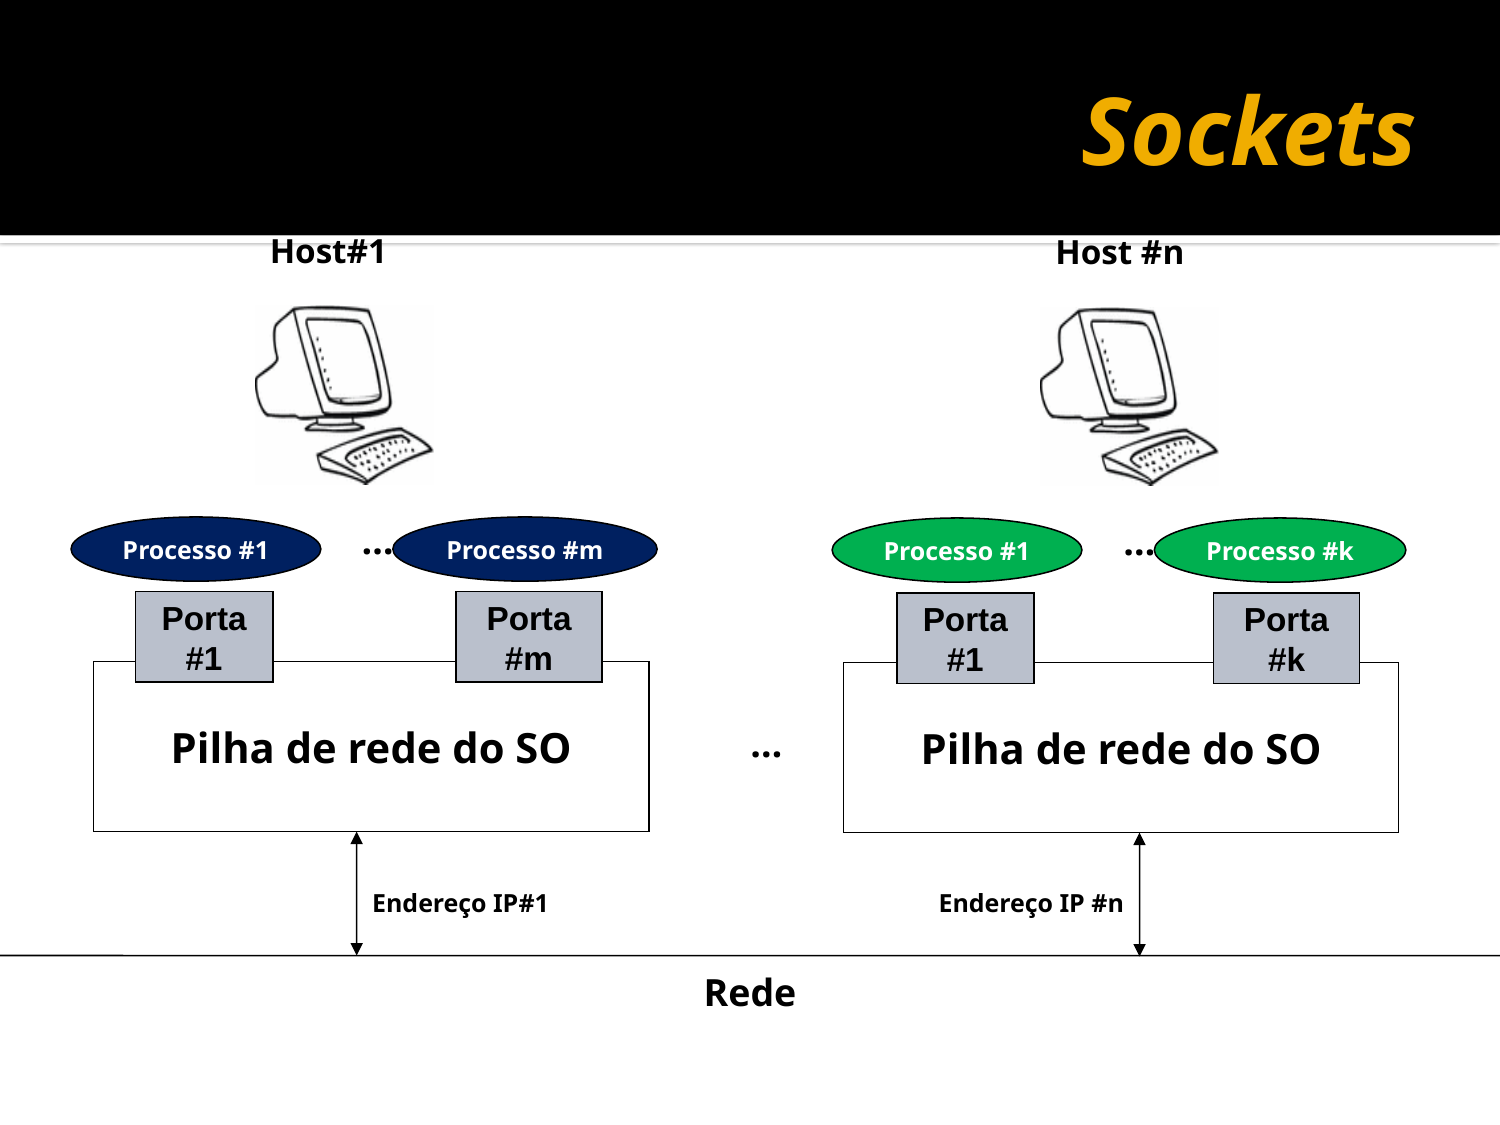

# Sockets
Host#1
Host #n
…
…
Processo #1
Processo #m
Processo #1
Processo #k
Porta #1
Porta #m
Porta #1
Porta #k
Pilha de rede do SO
Pilha de rede do SO
…
Endereço IP#1
Endereço IP #n
Rede